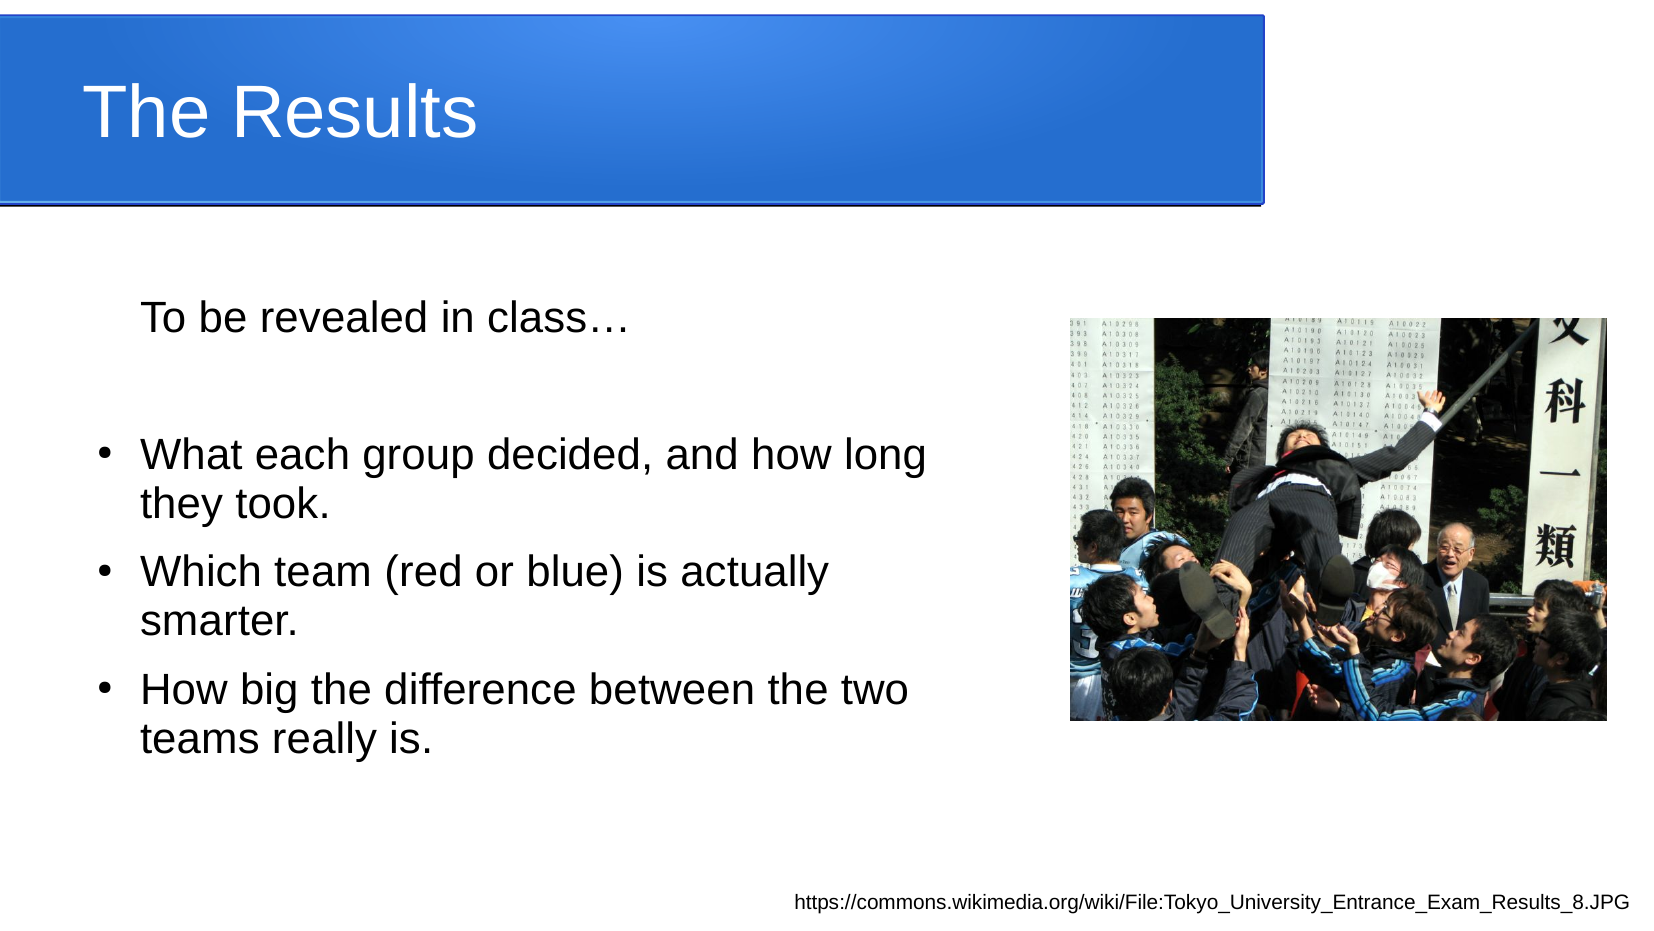

# The Results
To be revealed in class…
What each group decided, and how long they took.
Which team (red or blue) is actually smarter.
How big the difference between the two teams really is.
https://commons.wikimedia.org/wiki/File:Tokyo_University_Entrance_Exam_Results_8.JPG